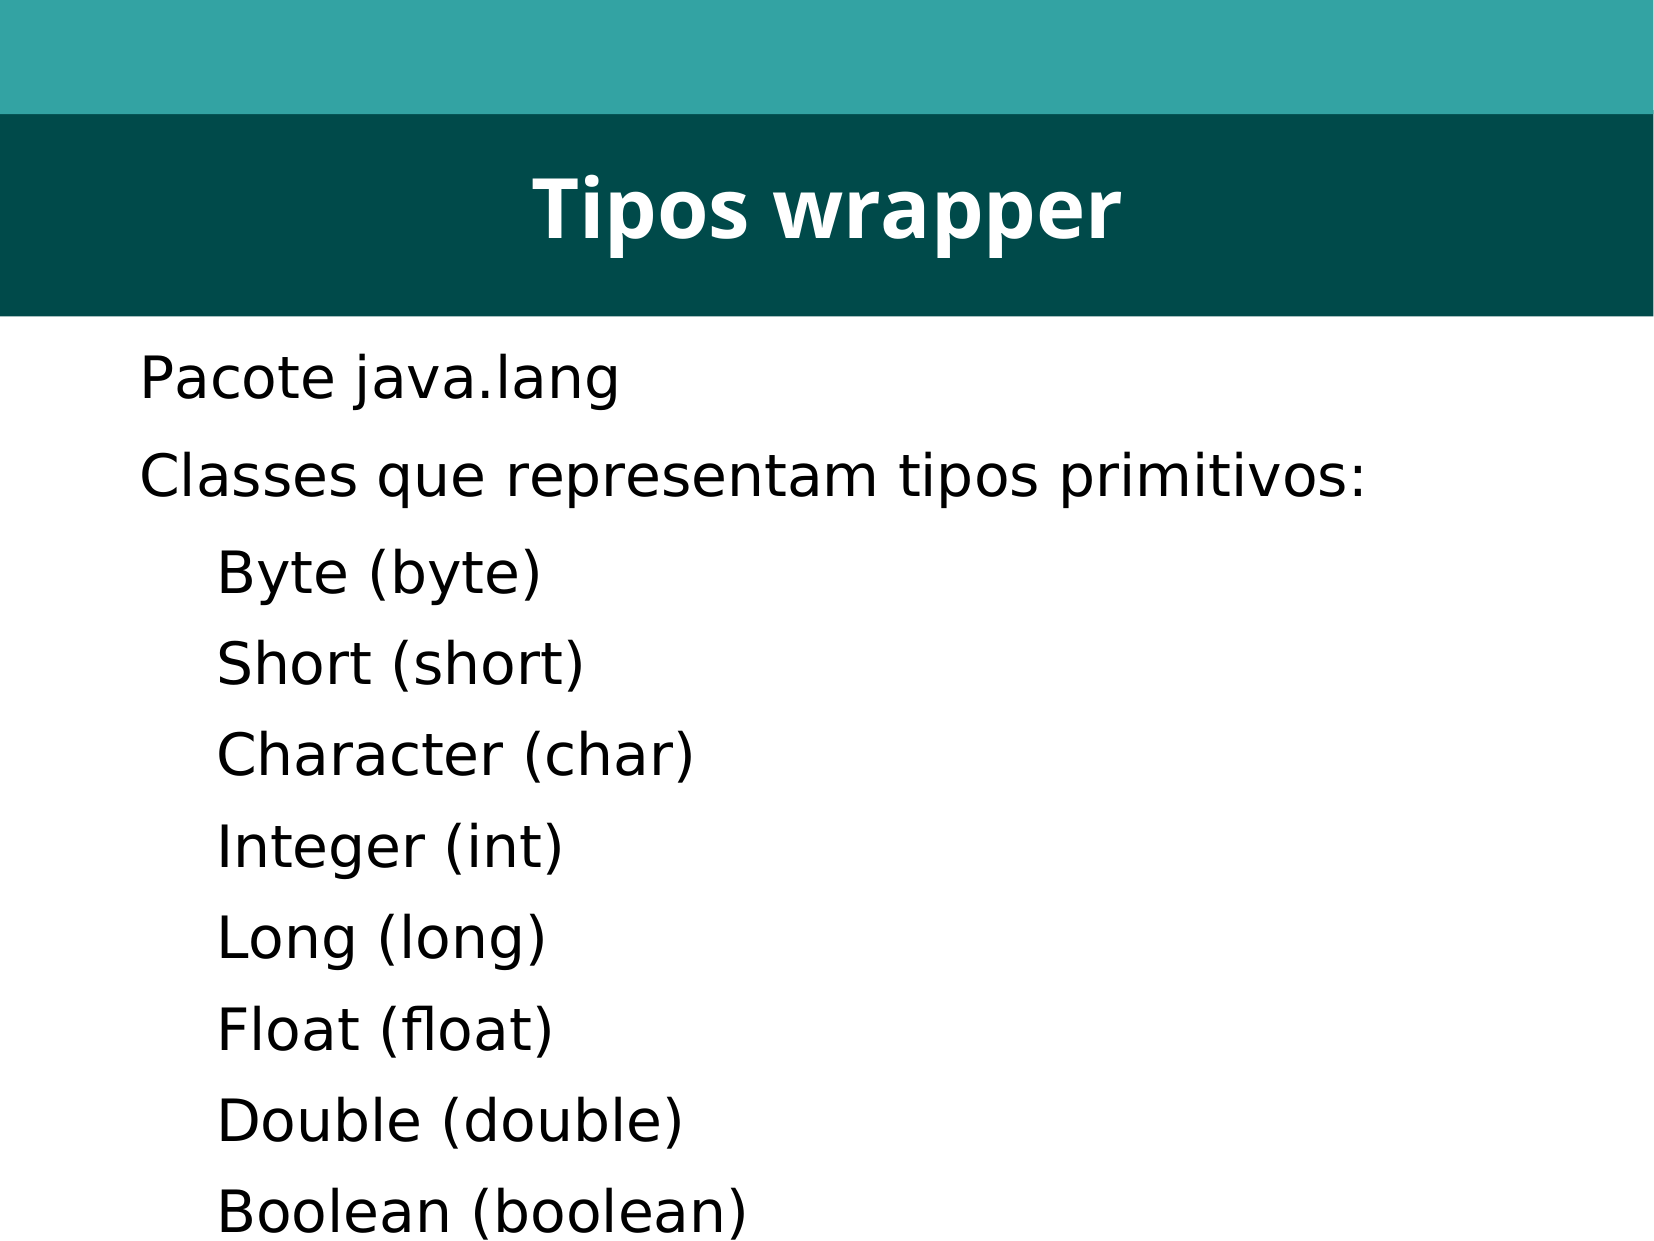

# Tipos wrapper
Pacote java.lang
Classes que representam tipos primitivos:
Byte (byte)
Short (short)
Character (char)
Integer (int)
Long (long)
Float (float)
Double (double)
Boolean (boolean)